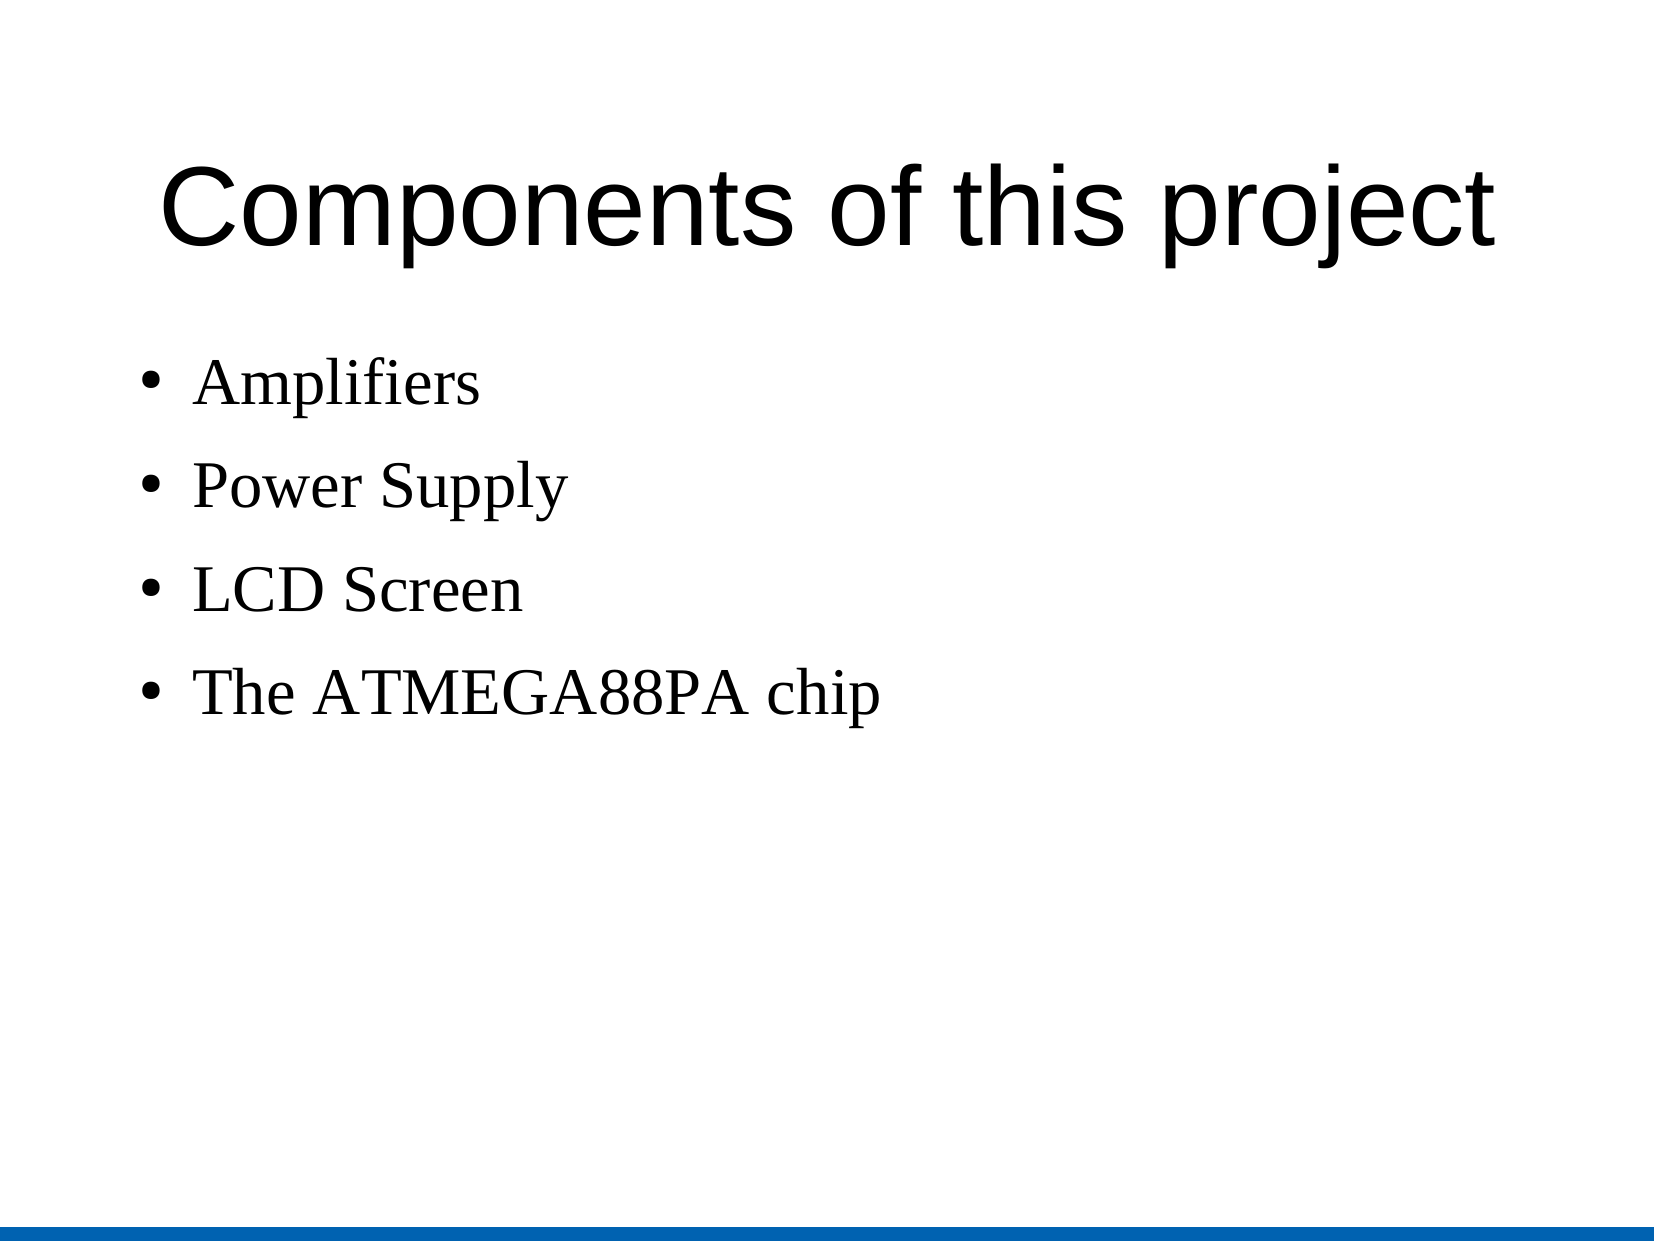

# Components of this project
Amplifiers
Power Supply
LCD Screen
The ATMEGA88PA chip